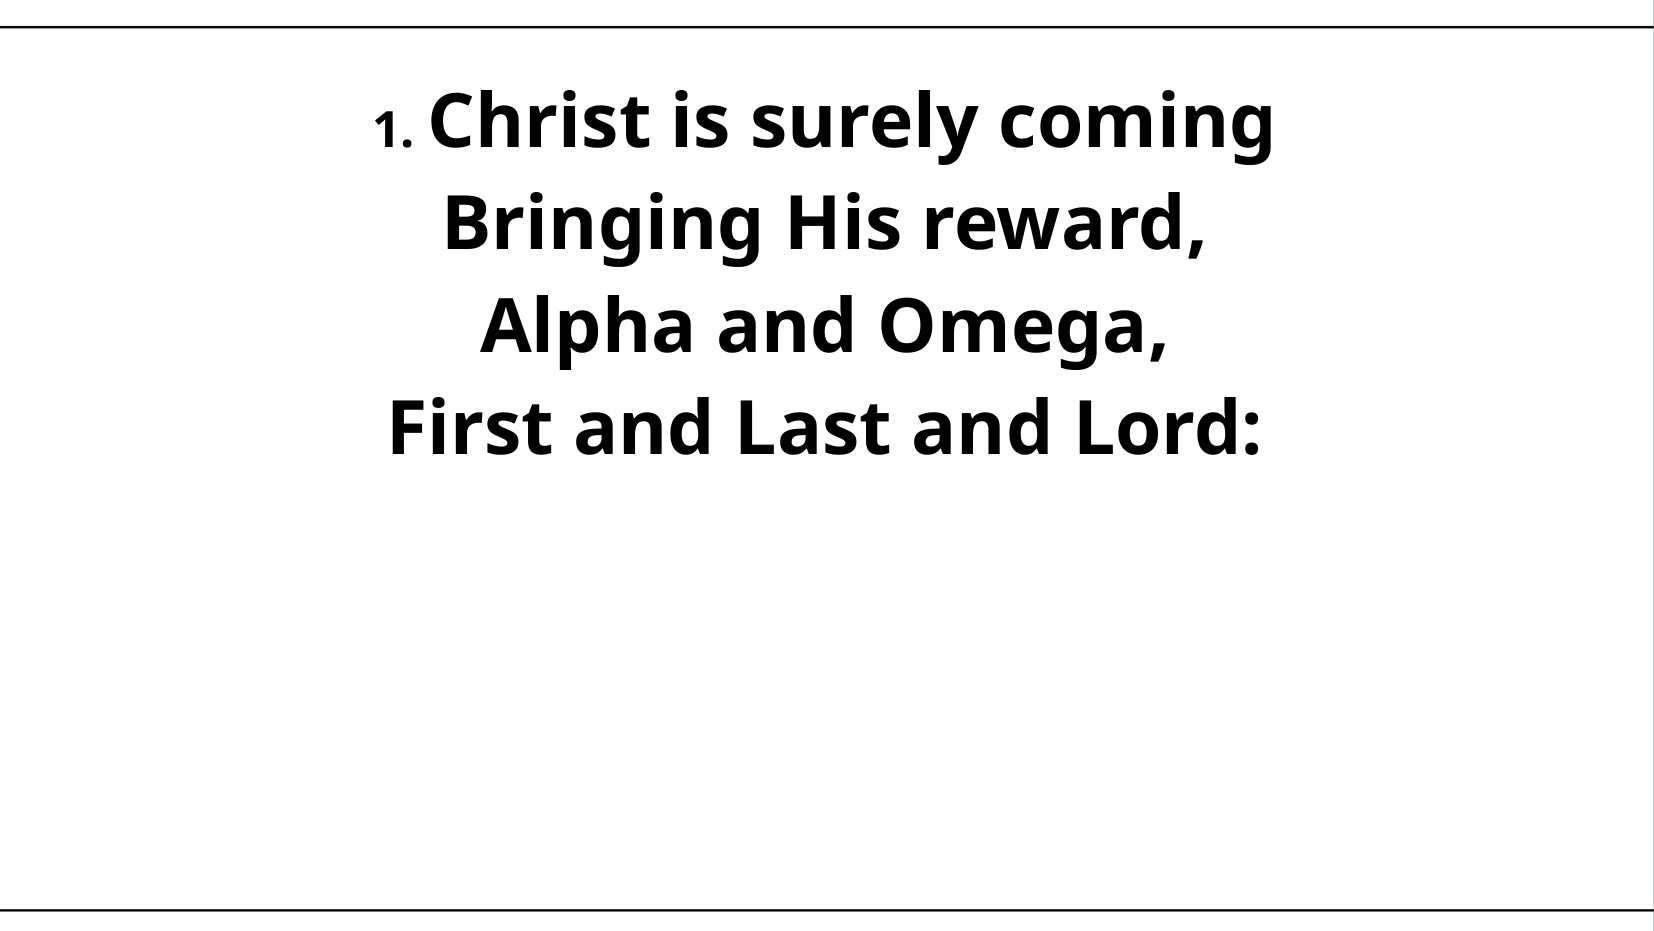

1. Christ is surely coming
Bringing His reward,
Alpha and Omega,
First and Last and Lord: